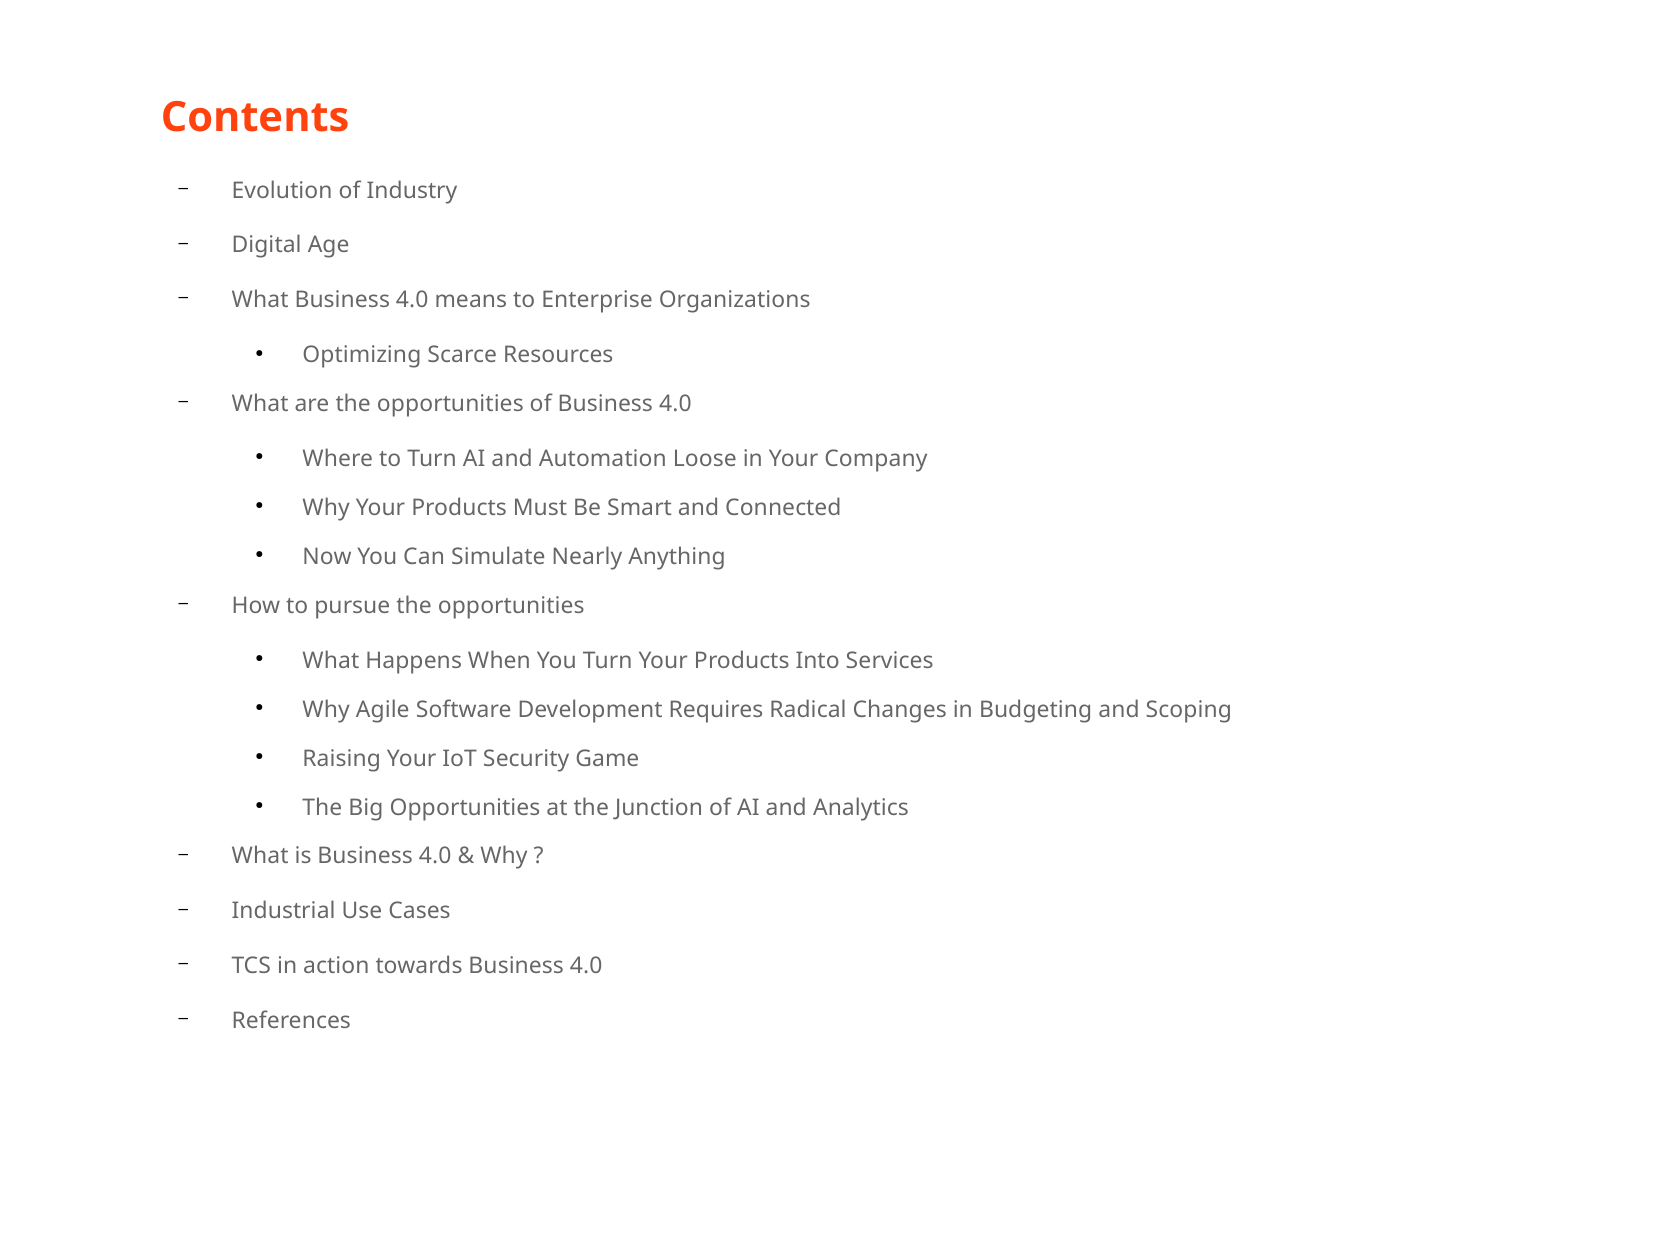

# Contents
Evolution of Industry
Digital Age
What Business 4.0 means to Enterprise Organizations
Optimizing Scarce Resources
What are the opportunities of Business 4.0
Where to Turn AI and Automation Loose in Your Company
Why Your Products Must Be Smart and Connected
Now You Can Simulate Nearly Anything
How to pursue the opportunities
What Happens When You Turn Your Products Into Services
Why Agile Software Development Requires Radical Changes in Budgeting and Scoping
Raising Your IoT Security Game
The Big Opportunities at the Junction of AI and Analytics
What is Business 4.0 & Why ?
Industrial Use Cases
TCS in action towards Business 4.0
References